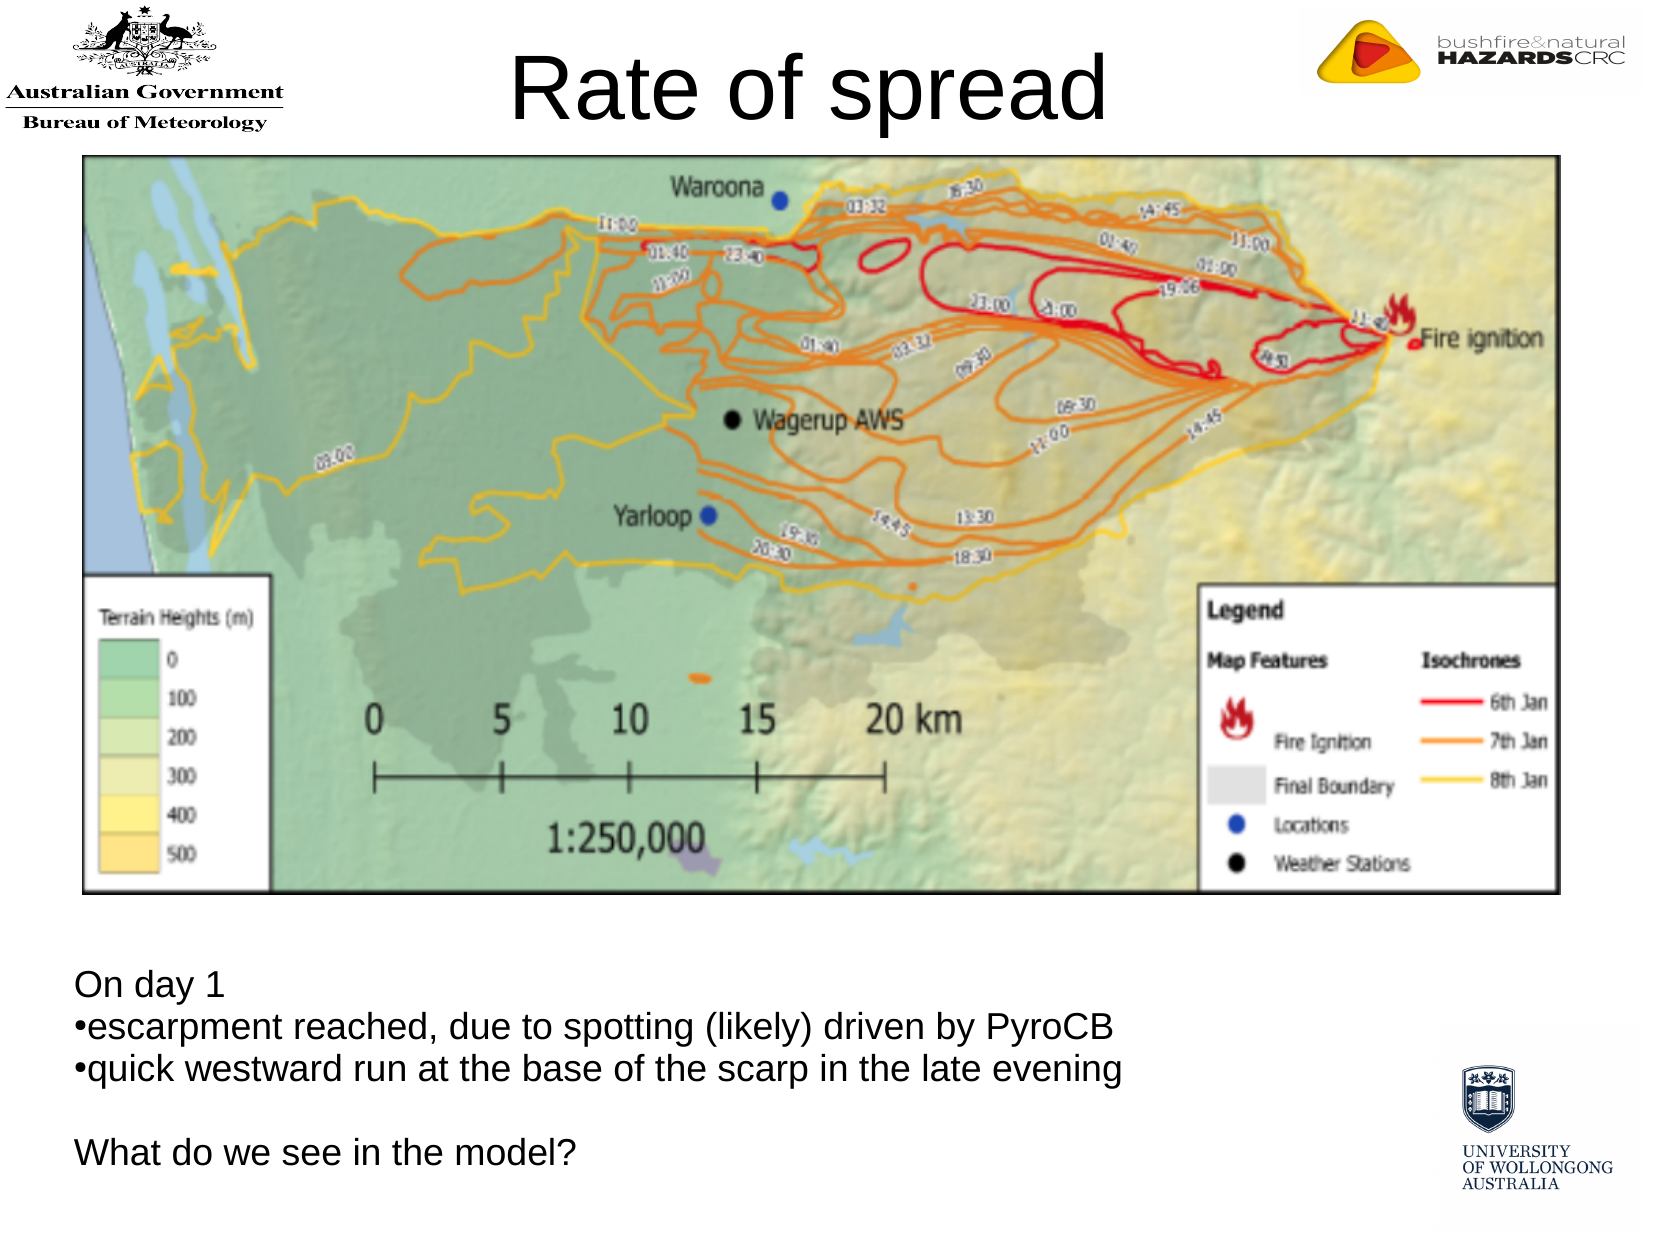

# Rate of spread
On day 1
escarpment reached, due to spotting (likely) driven by PyroCB
quick westward run at the base of the scarp in the late evening
What do we see in the model?